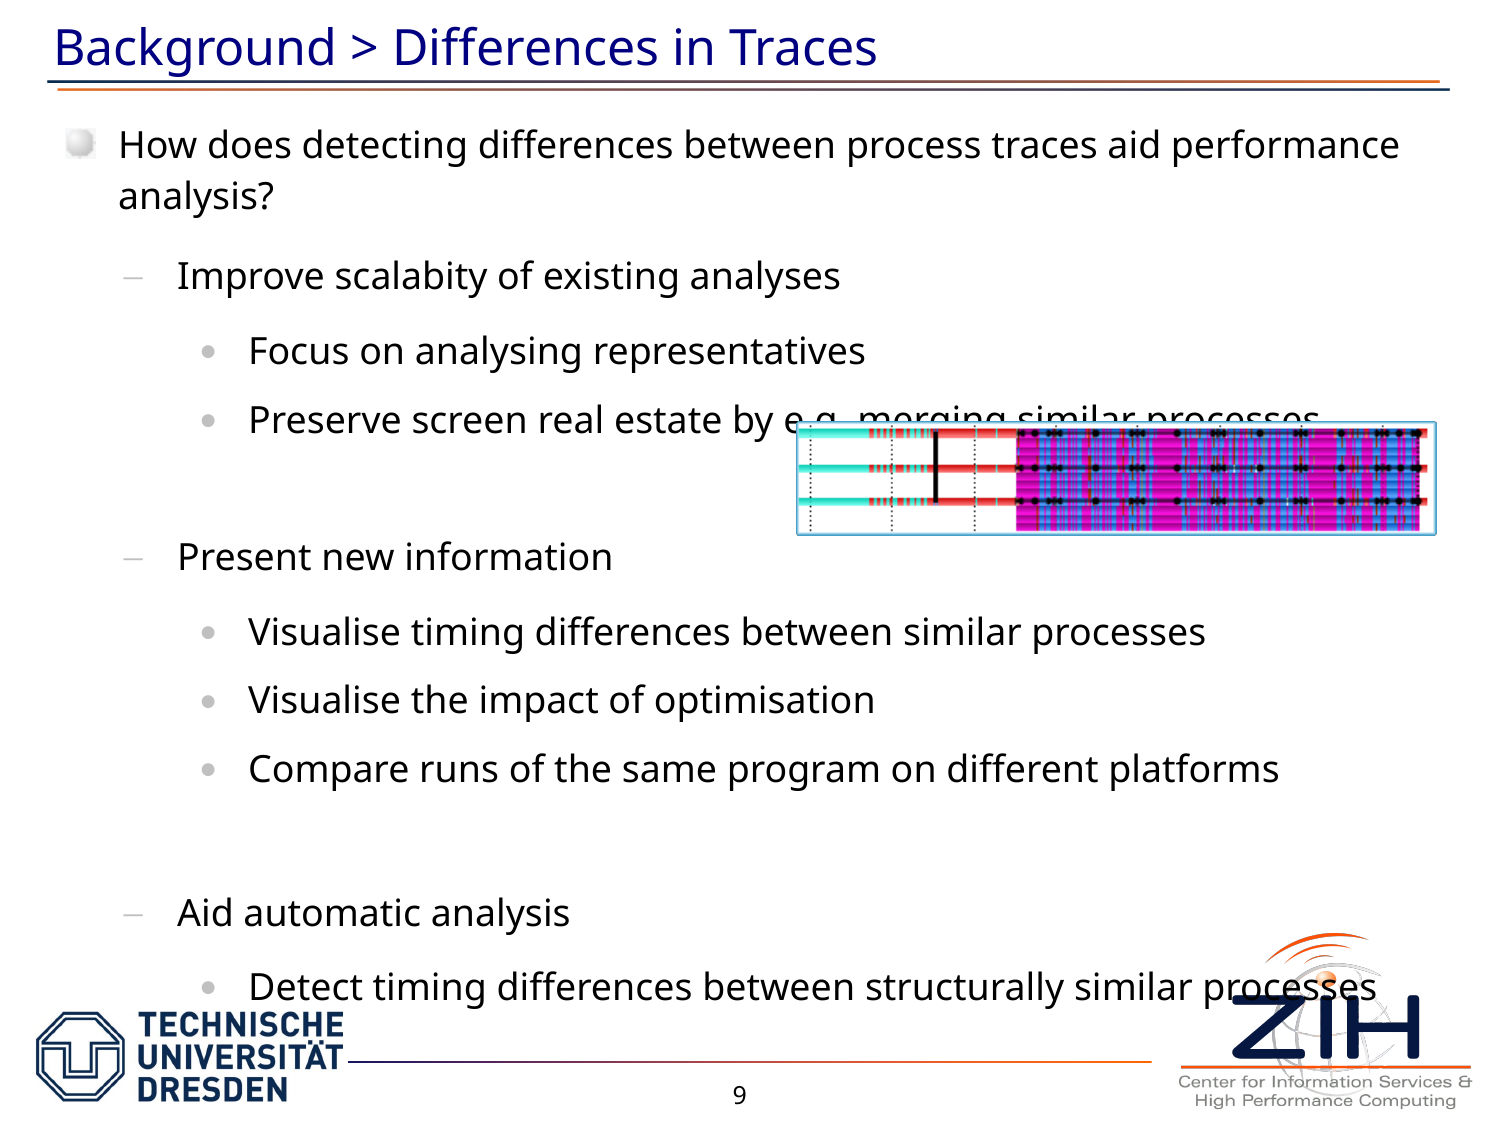

# Background > Differences in Traces
How does detecting differences between process traces aid performance analysis?
Improve scalabity of existing analyses
Focus on analysing representatives
Preserve screen real estate by e.g. merging similar processes
Present new information
Visualise timing differences between similar processes
Visualise the impact of optimisation
Compare runs of the same program on different platforms
Aid automatic analysis
Detect timing differences between structurally similar processes
9